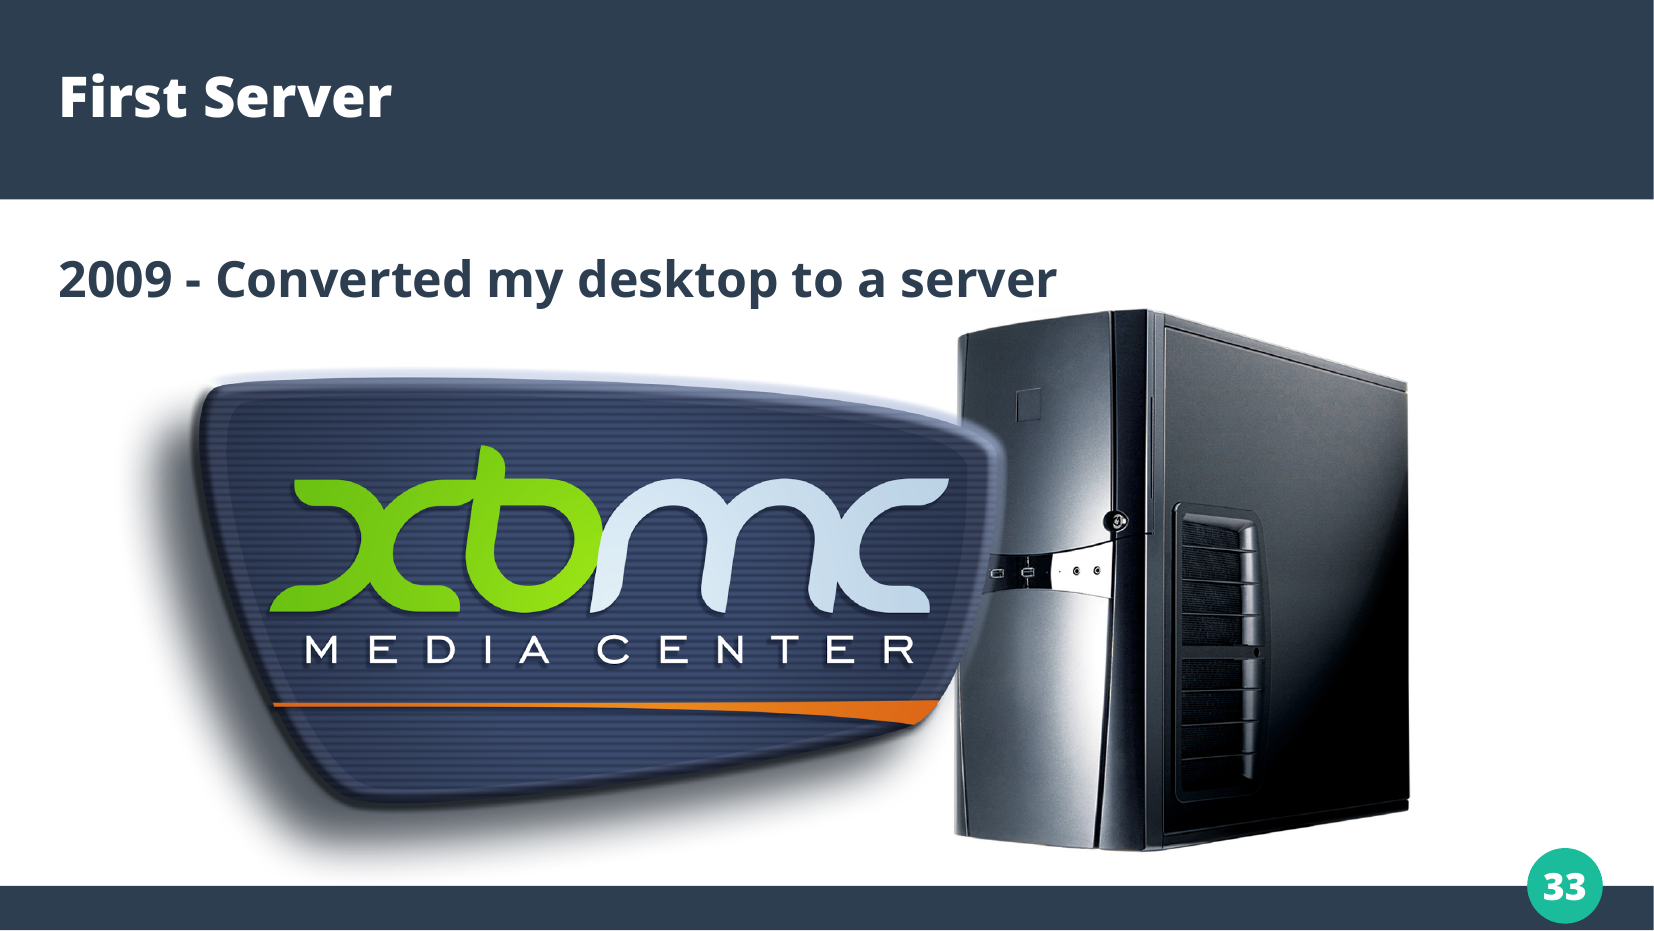

# First Server
2009 - Converted my desktop to a server